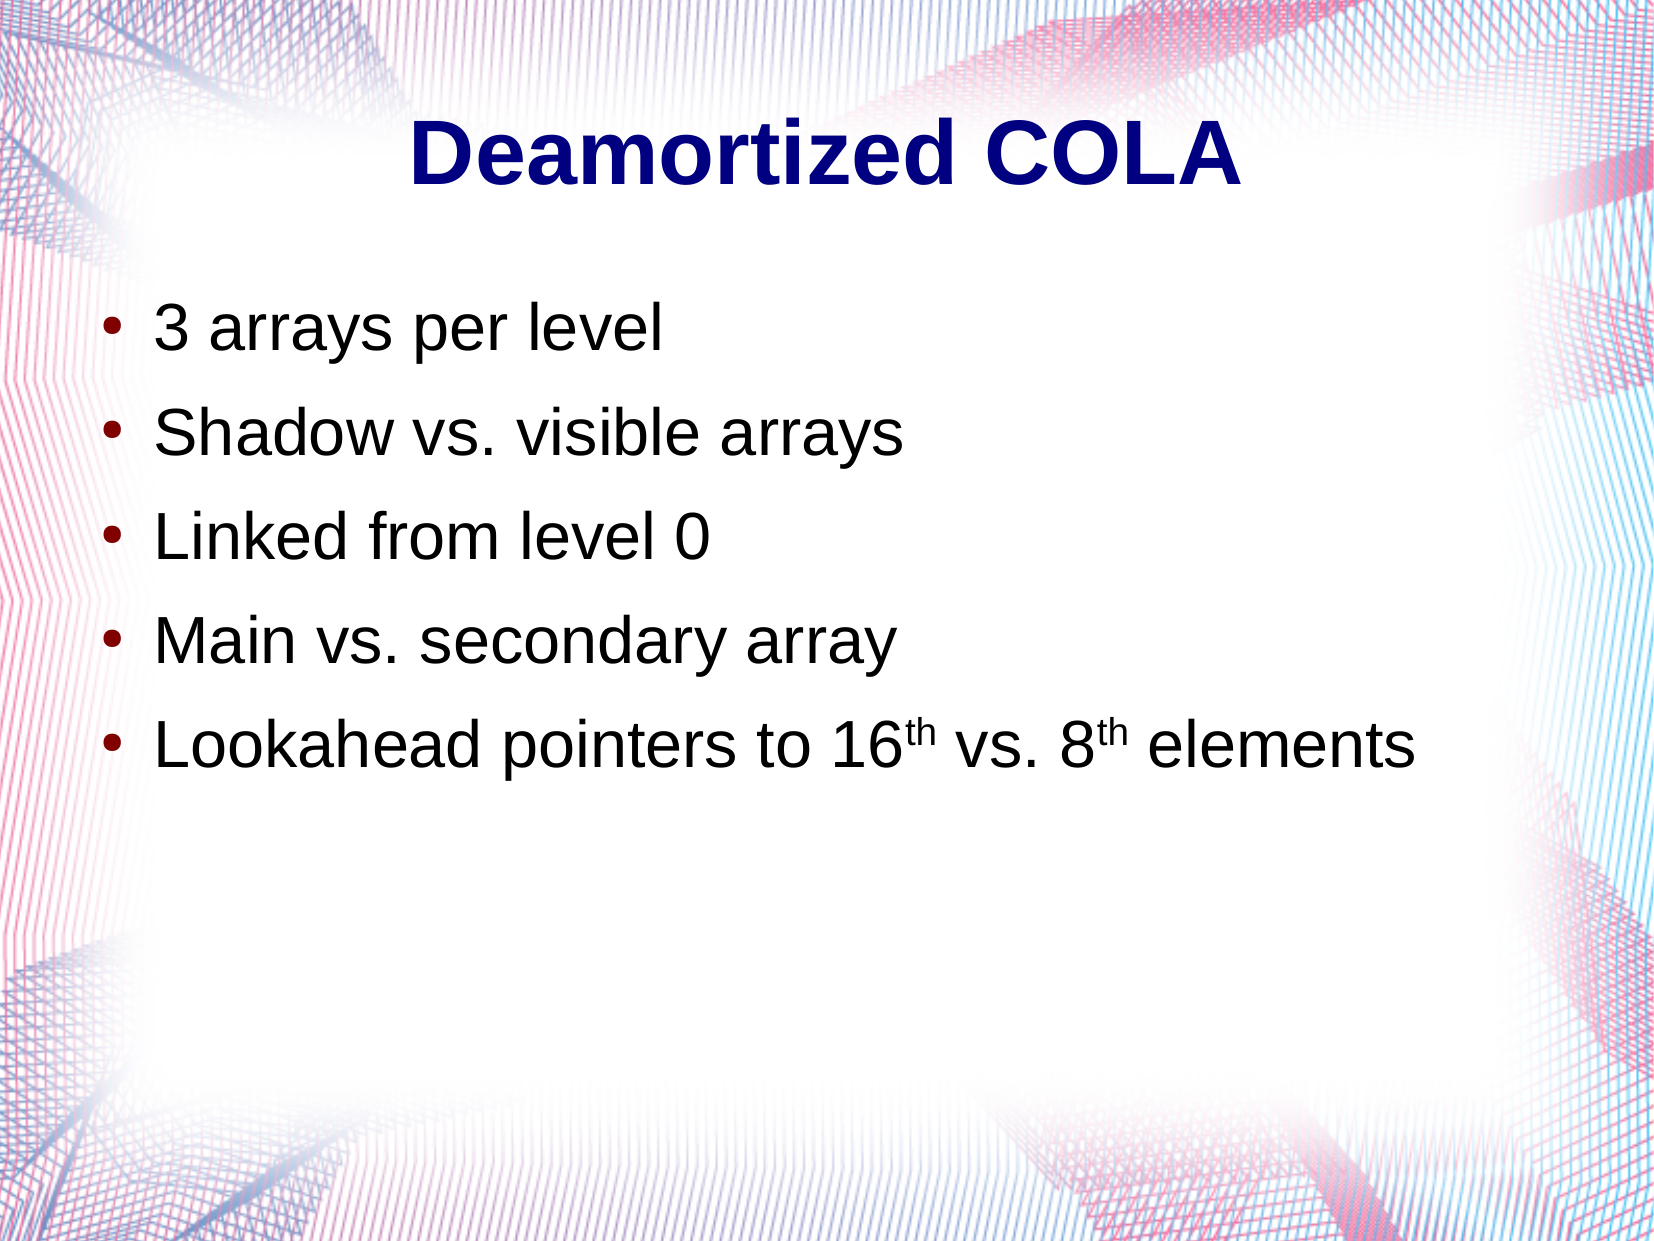

# Deamortized COLA
3 arrays per level
Shadow vs. visible arrays
Linked from level 0
Main vs. secondary array
Lookahead pointers to 16th vs. 8th elements